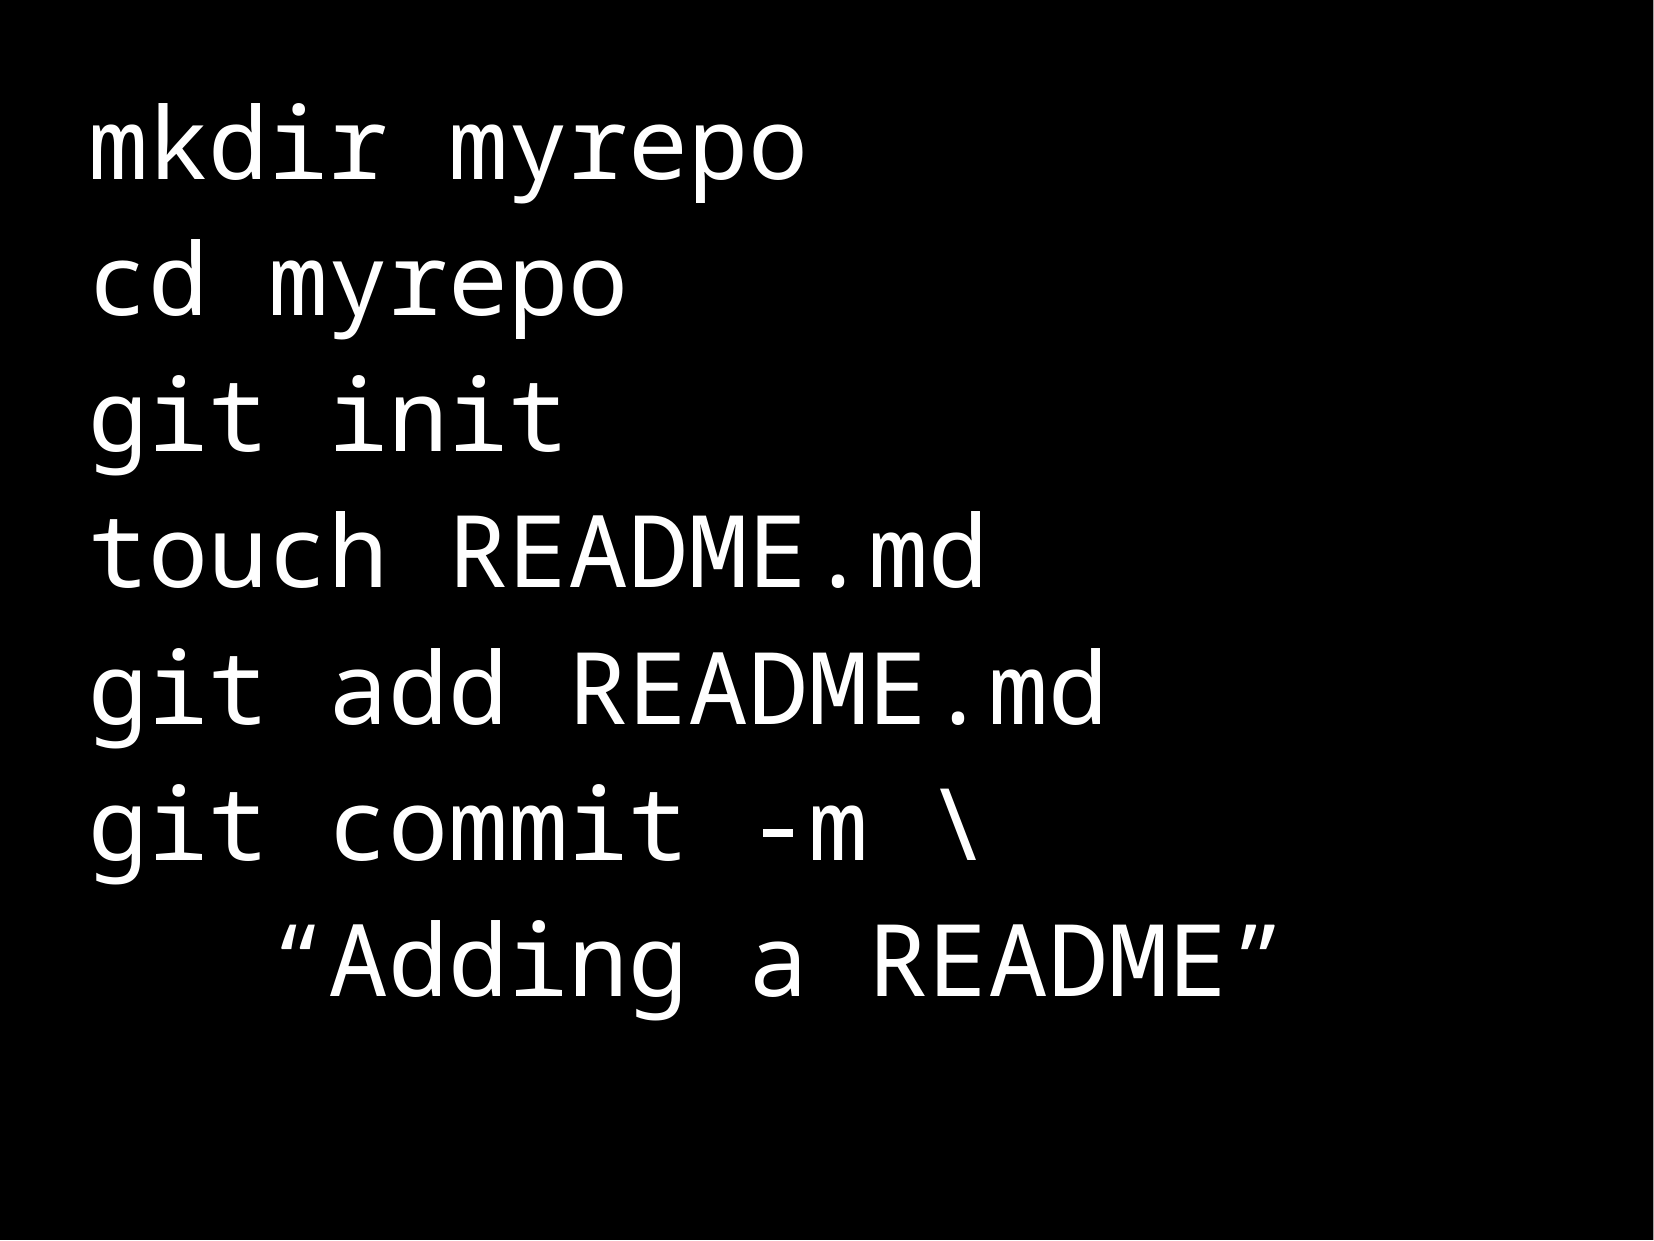

# mkdir myrepo
cd myrepo
git init
touch README.md
git add README.md
git commit -m \
 “Adding a README”